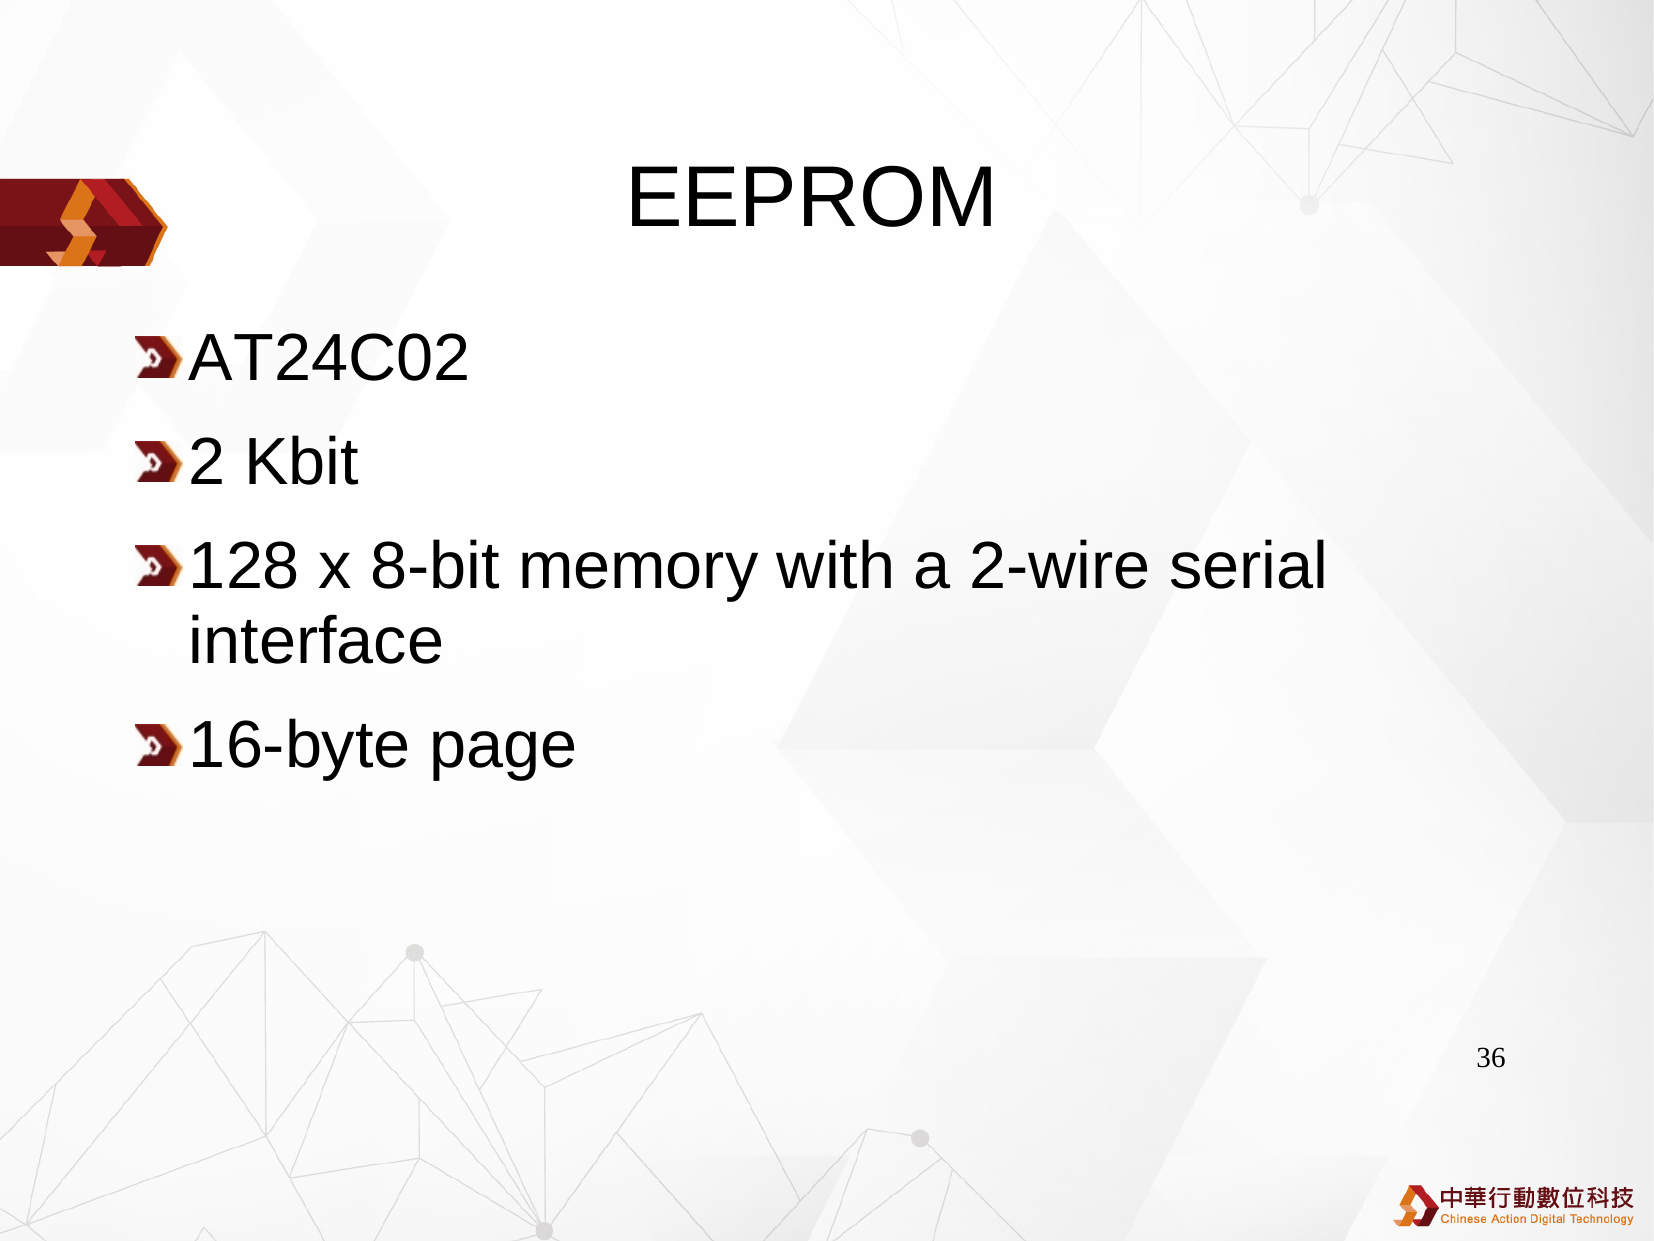

# EEPROM
AT24C02
2 Kbit
128 x 8-bit memory with a 2-wire serial interface
16-byte page
36